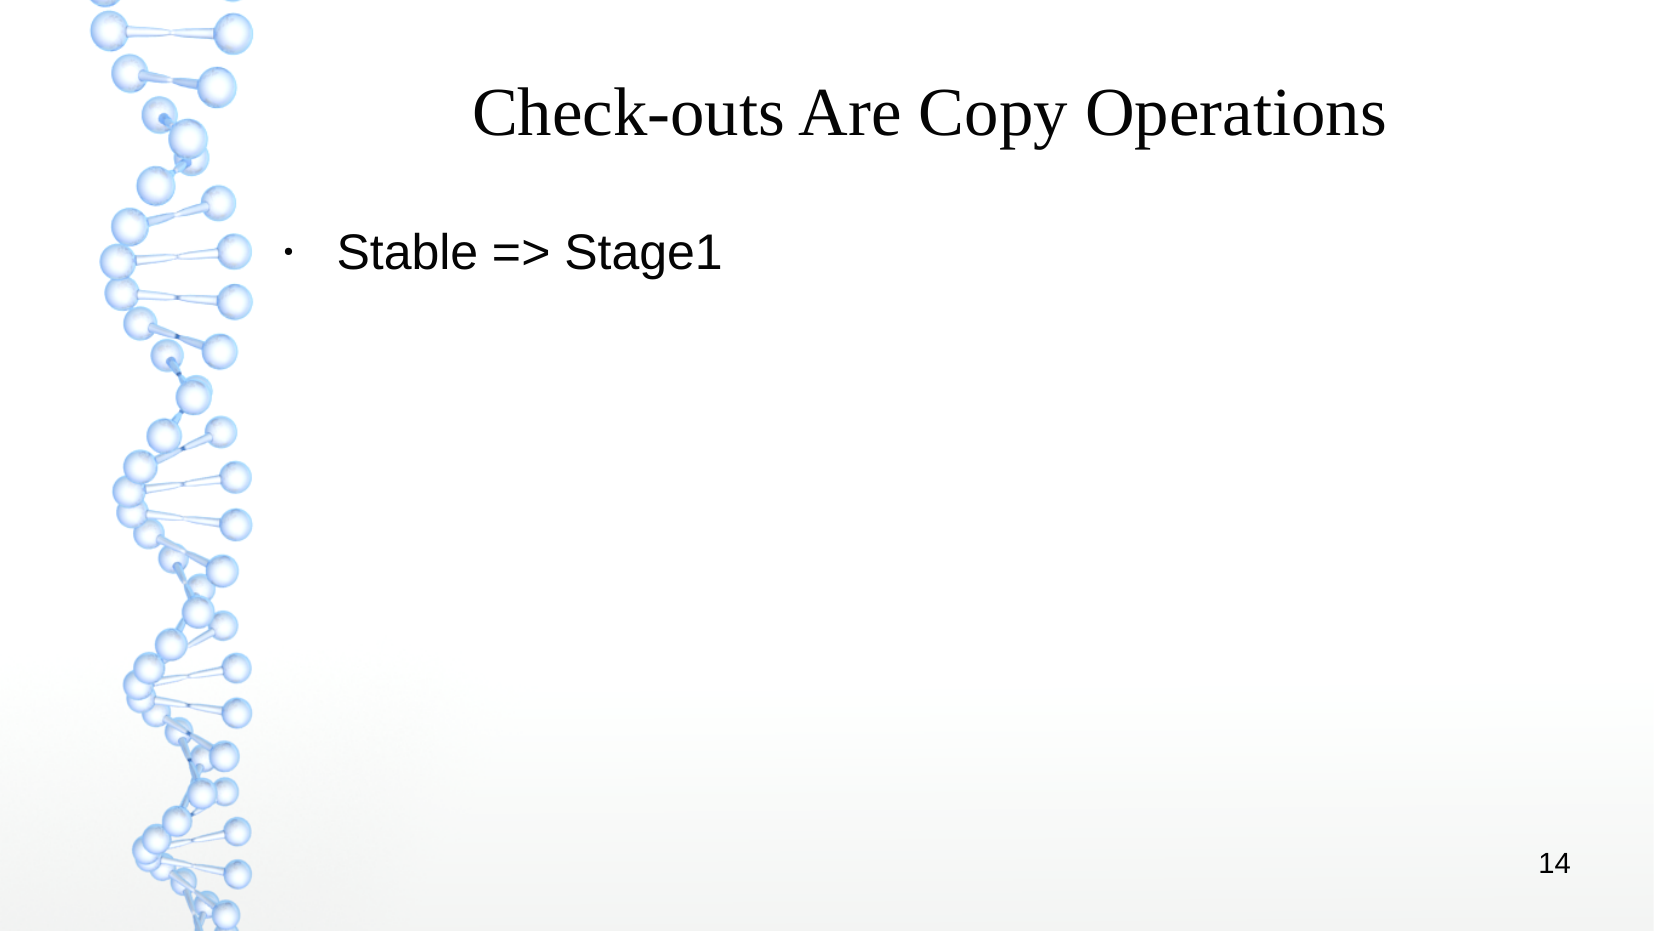

# Check-outs Are Copy Operations
Stable => Stage1
14